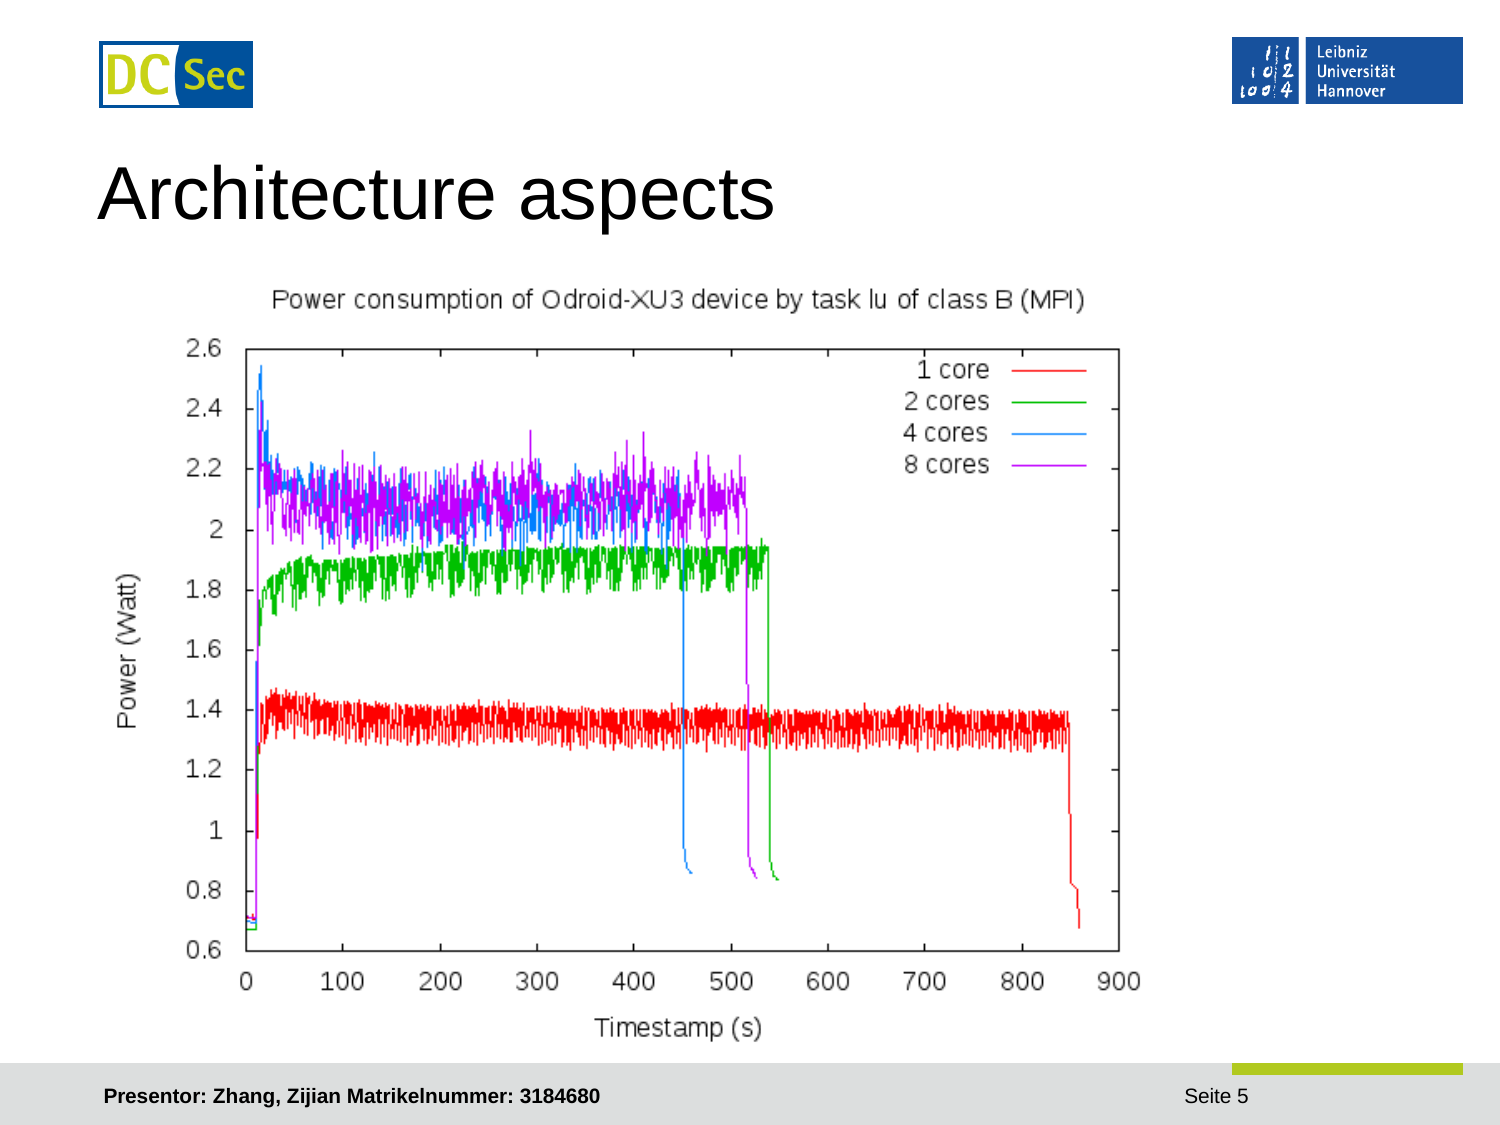

# Architecture aspects
Presentor: Zhang, Zijian Matrikelnummer: 3184680